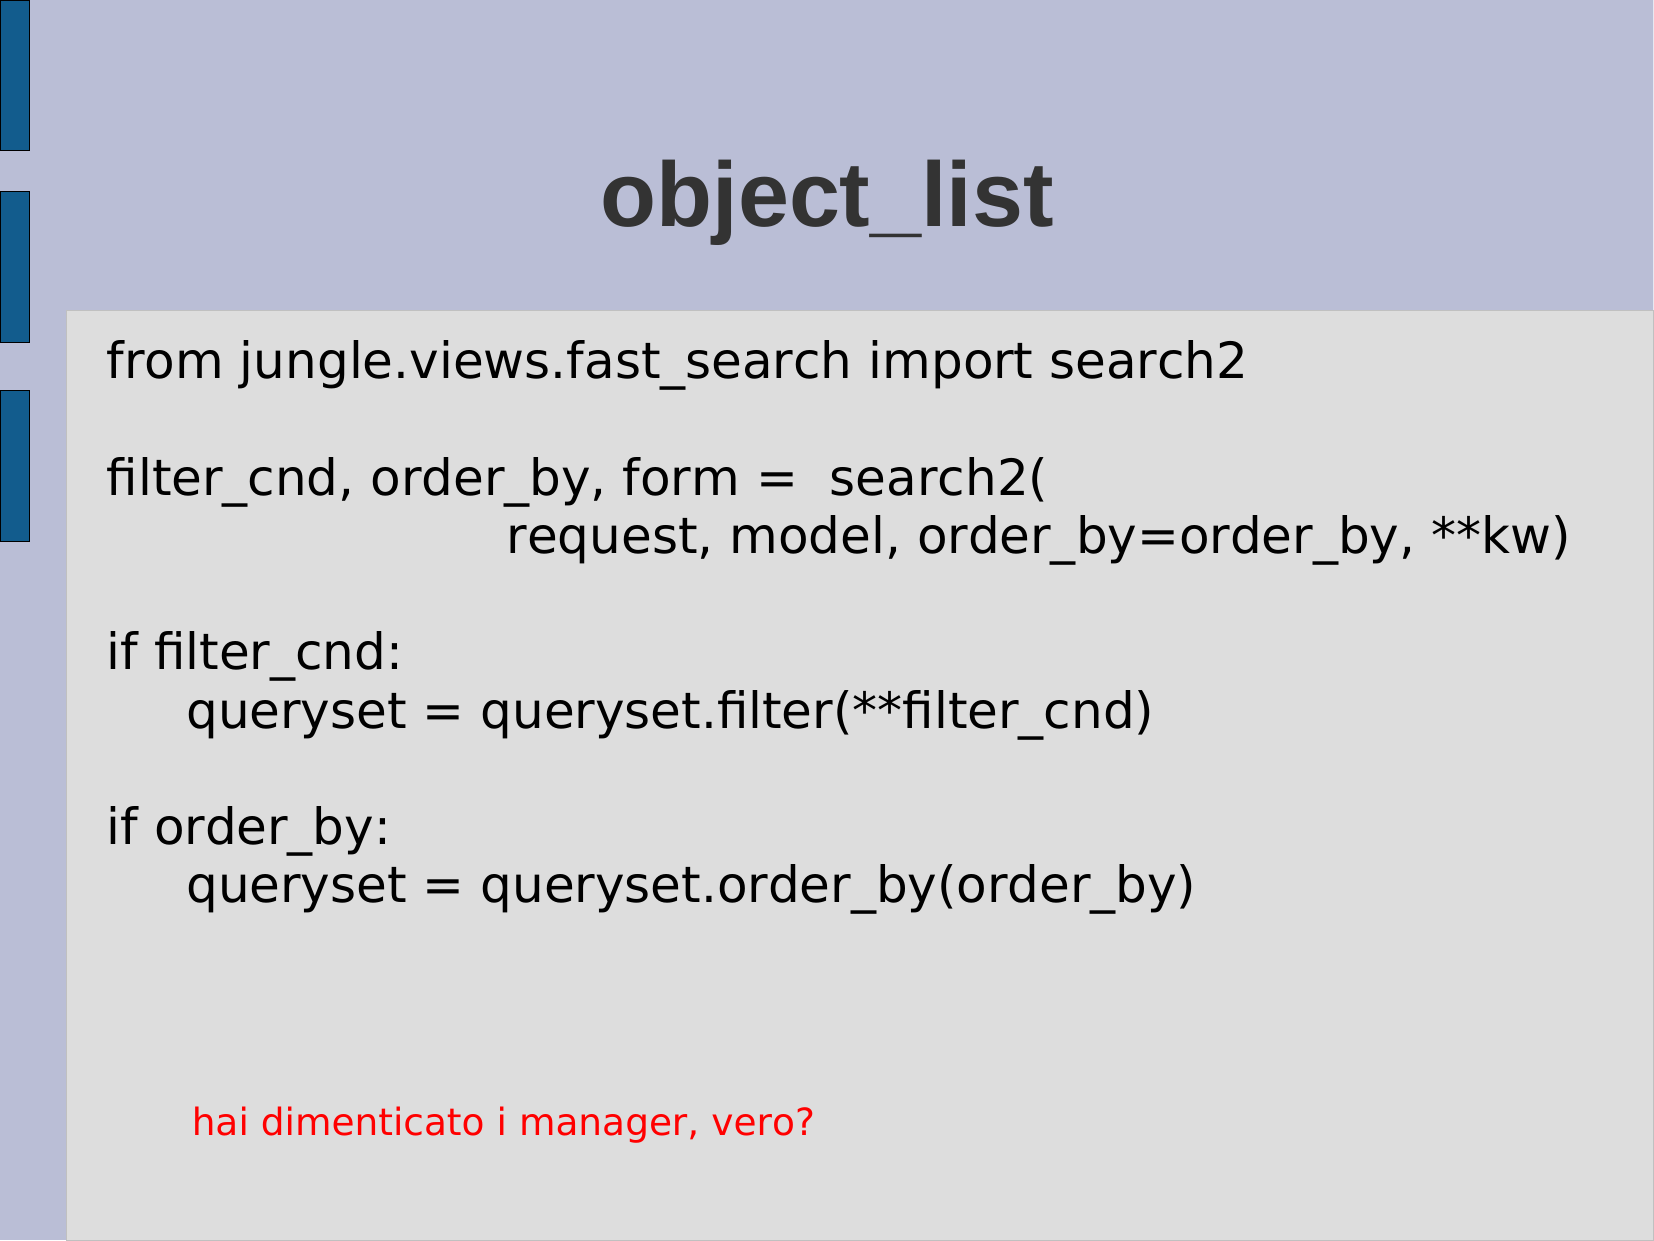

# object_list
 from jungle.views.fast_search import search2
 filter_cnd, order_by, form = search2(
 request, model, order_by=order_by, **kw)
 if filter_cnd:
 queryset = queryset.filter(**filter_cnd)
 if order_by:
 queryset = queryset.order_by(order_by)
hai dimenticato i manager, vero?